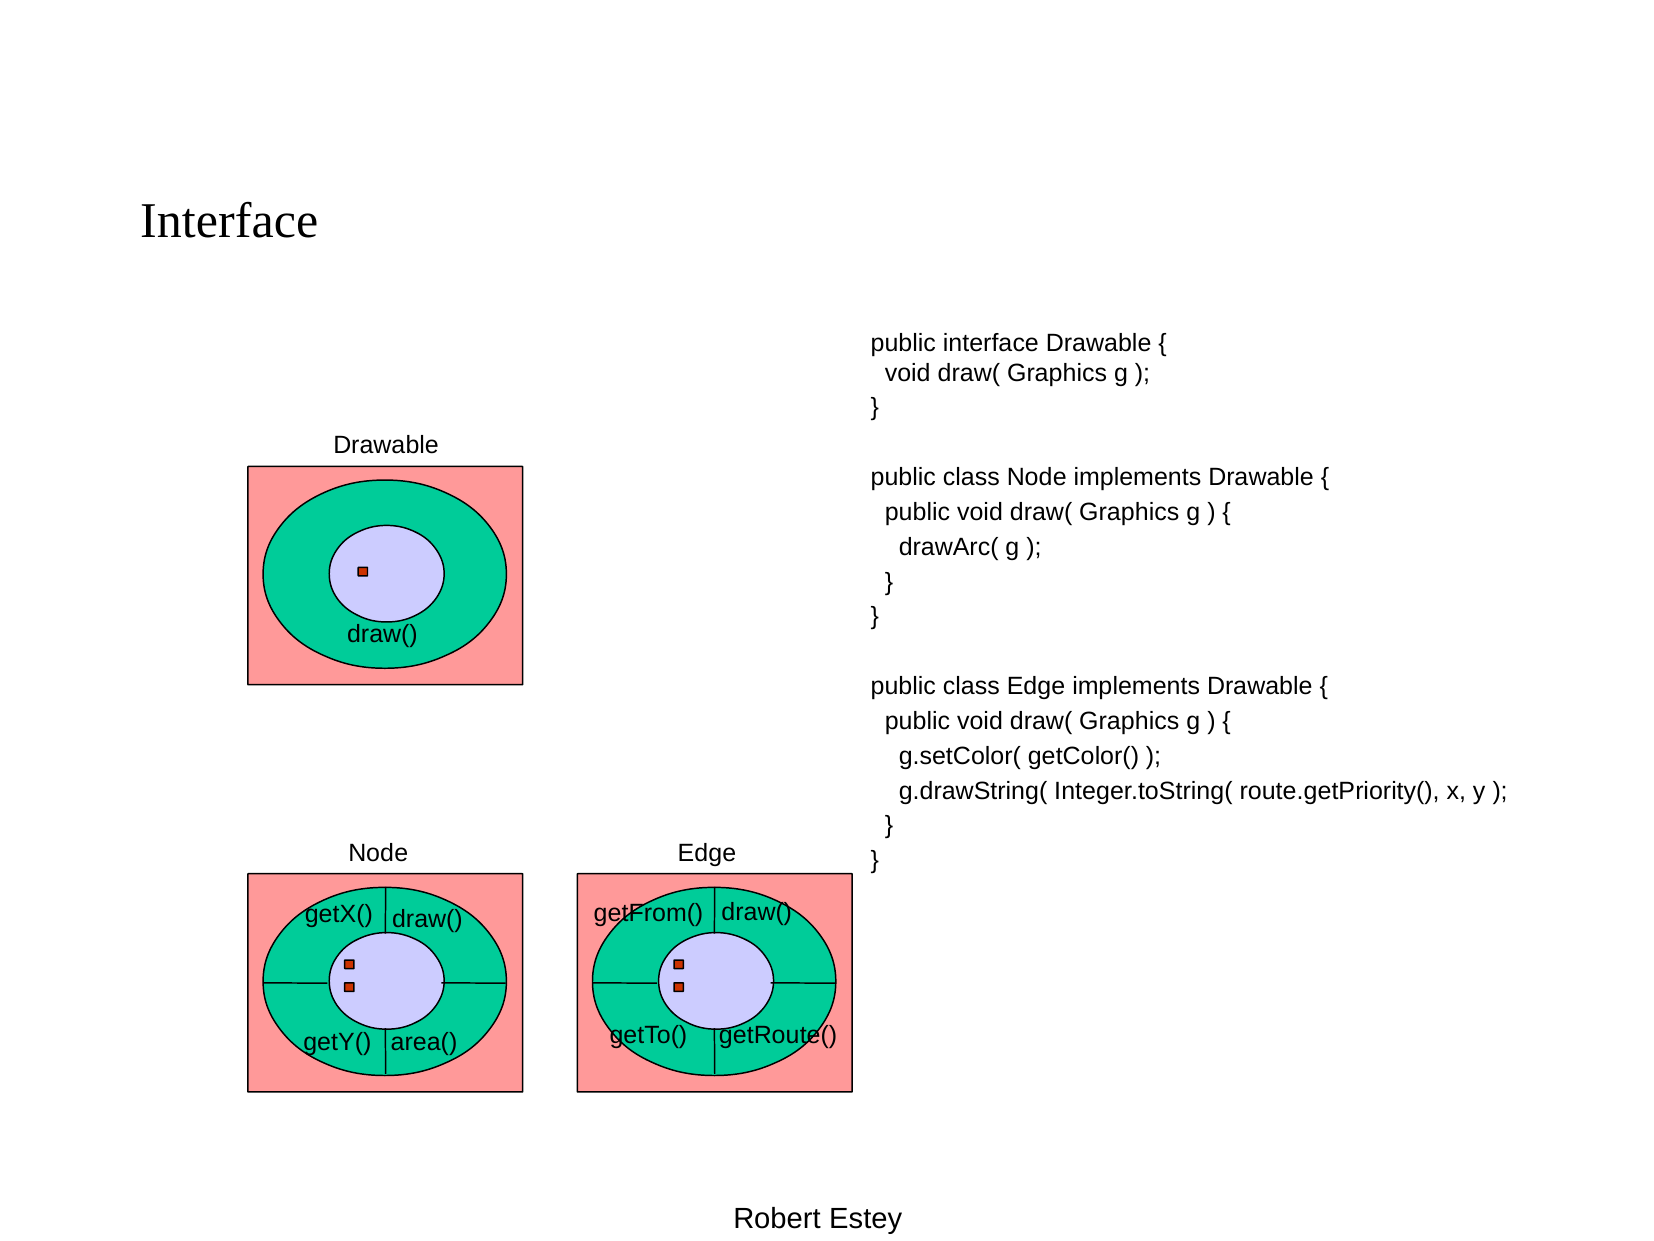

Interface
public interface Drawable {
 void draw( Graphics g );
}
Drawable
public class Node implements Drawable {
 public void draw( Graphics g ) {
 drawArc( g );
 }
}
draw()
public class Edge implements Drawable {
 public void draw( Graphics g ) {
 g.setColor( getColor() );
 g.drawString( Integer.toString( route.getPriority(), x, y );
 }
Node
Edge
}
draw()
getFrom()
getX()
draw()
getTo()
getRoute()
getY()
area()
Robert Estey
07 April 1999